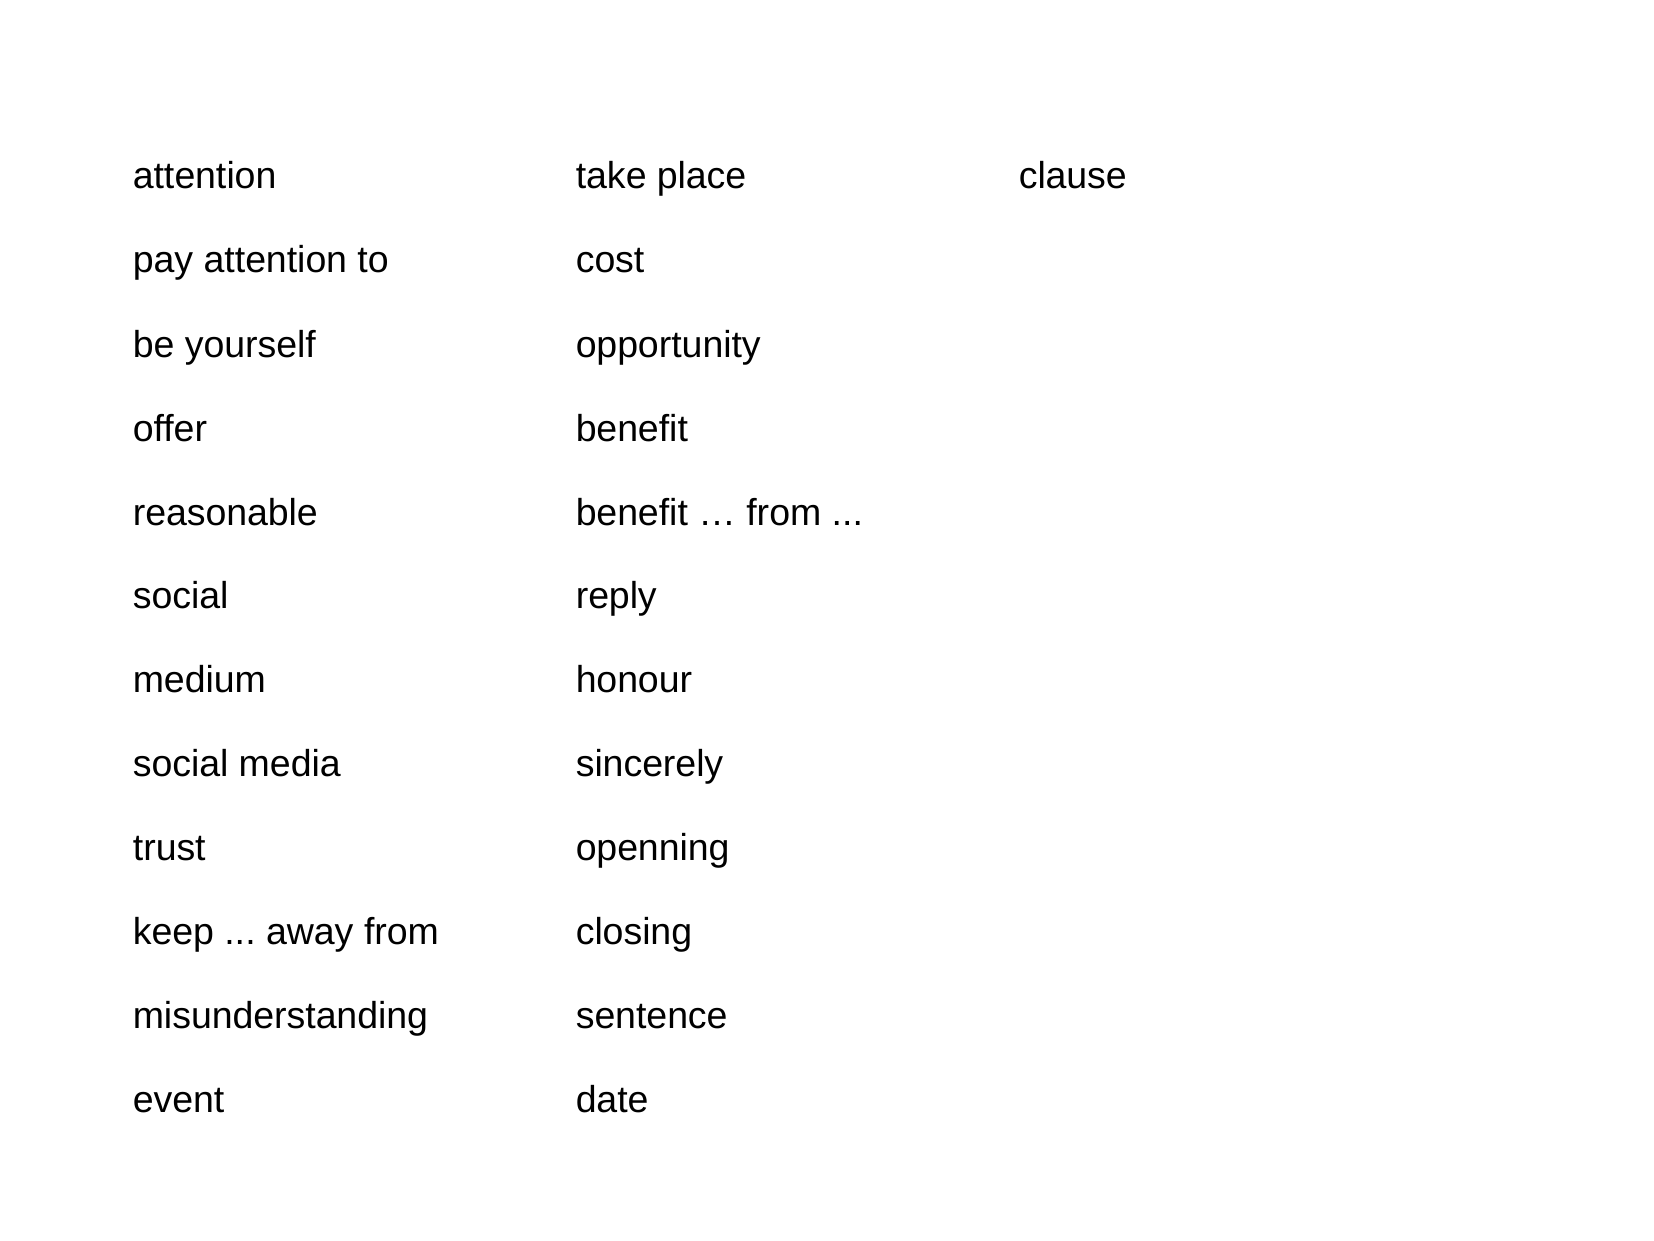

attention					take place				clause
pay attention to			cost
be yourself				opportunity
offer					benefit
reasonable				benefit … from ...
social					reply
medium					honour
social media				sincerely
trust						openning
keep ... away from		closing
misunderstanding			sentence
event					date